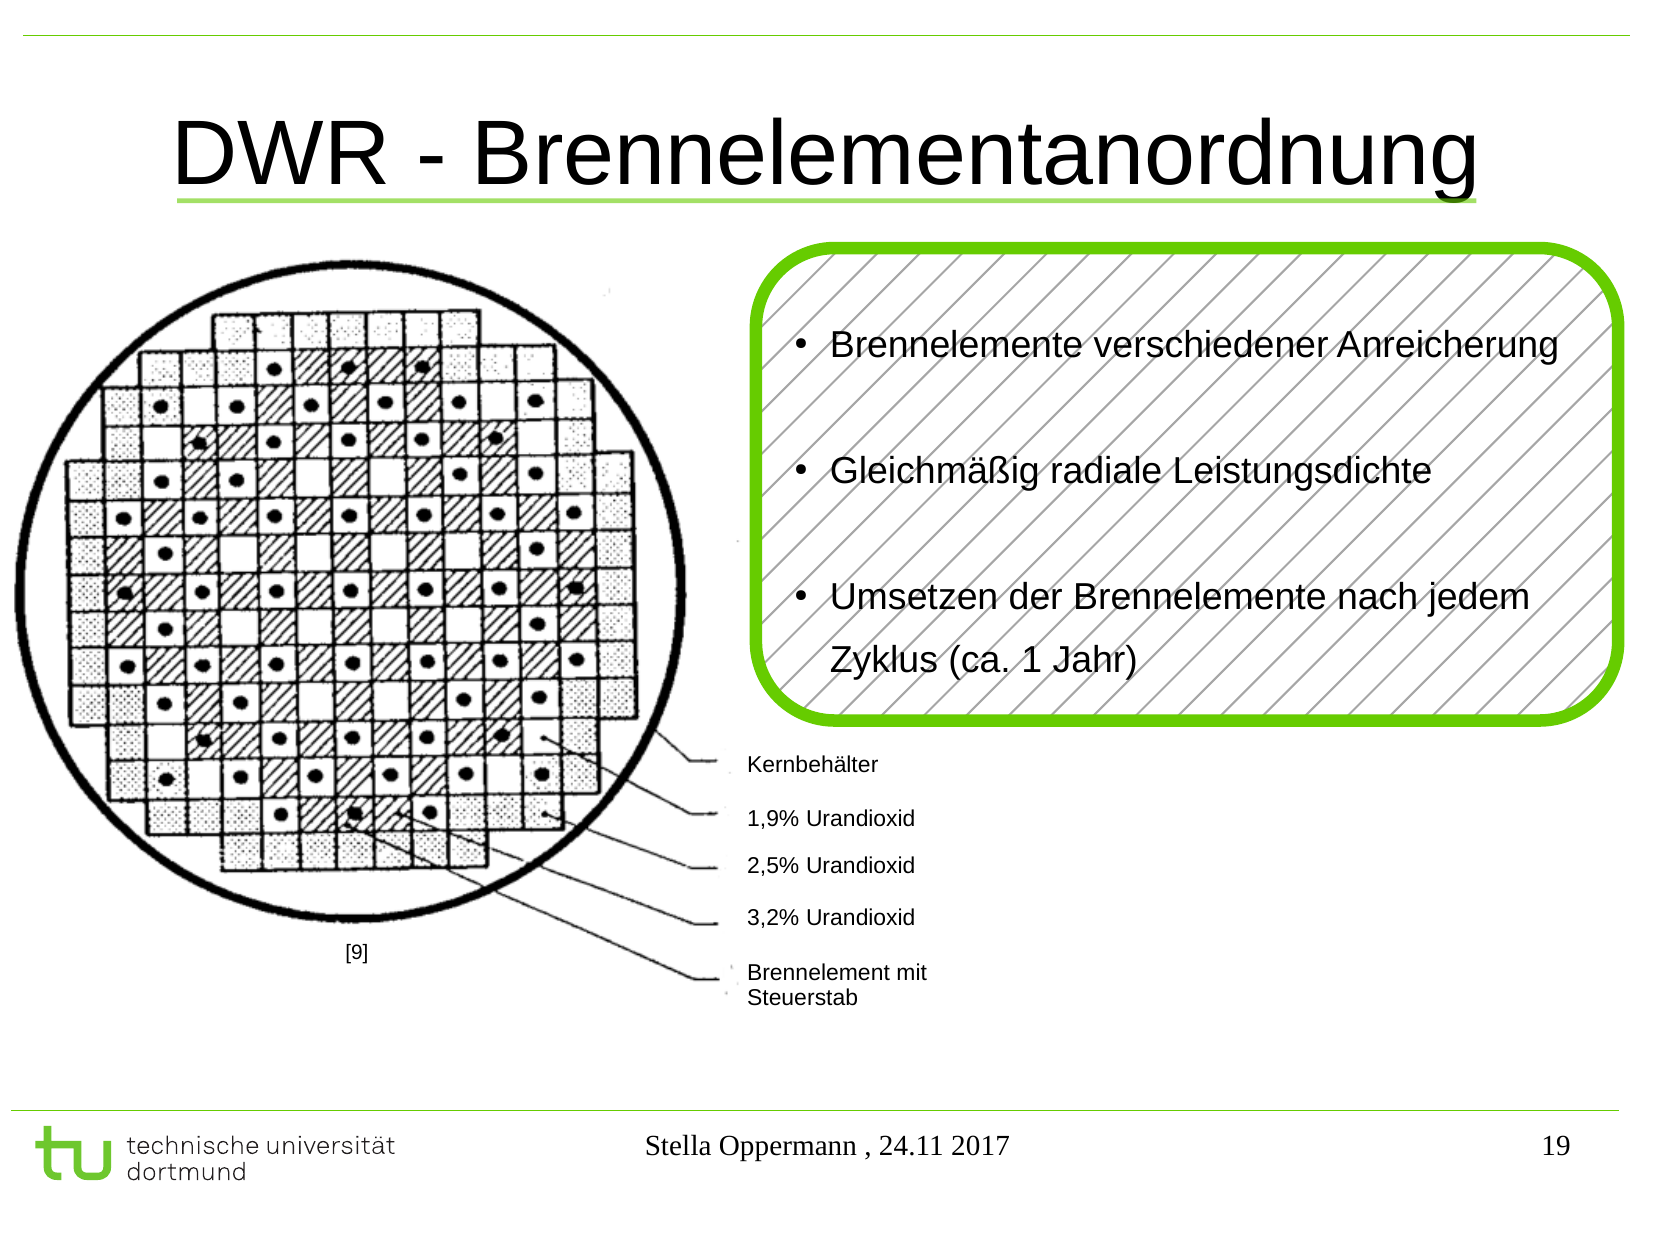

# DWR - Brennelementanordnung
Brennelemente verschiedener Anreicherung
Gleichmäßig radiale Leistungsdichte
Umsetzen der Brennelemente nach jedem Zyklus (ca. 1 Jahr)
Kernbehälter
1,9% Urandioxid
2,5% Urandioxid
3,2% Urandioxid
[9]
Brennelement mit Steuerstab
Stella Oppermann , 24.11 2017
19